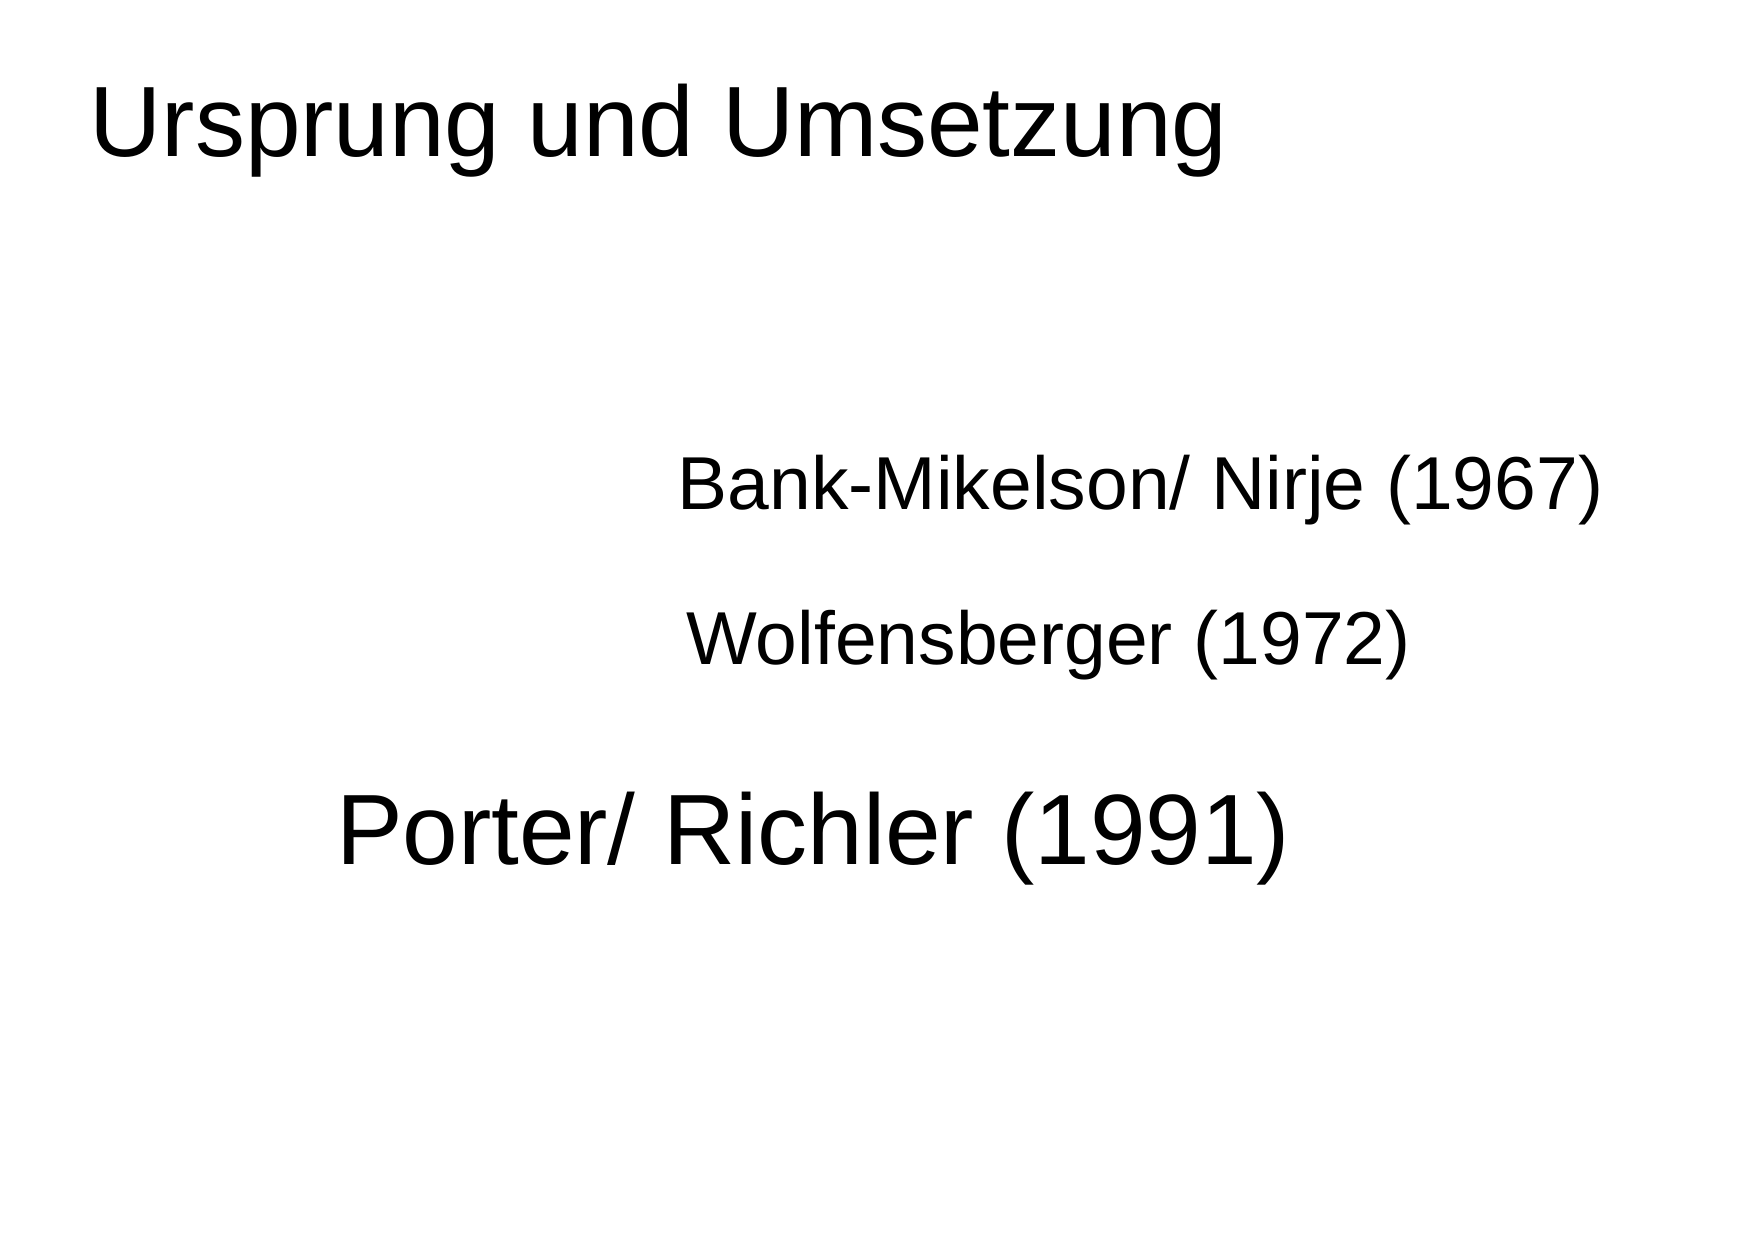

Ursprung und Umsetzung
Bank-Mikelson/ Nirje (1967)
Wolfensberger (1972)
Porter/ Richler (1991)